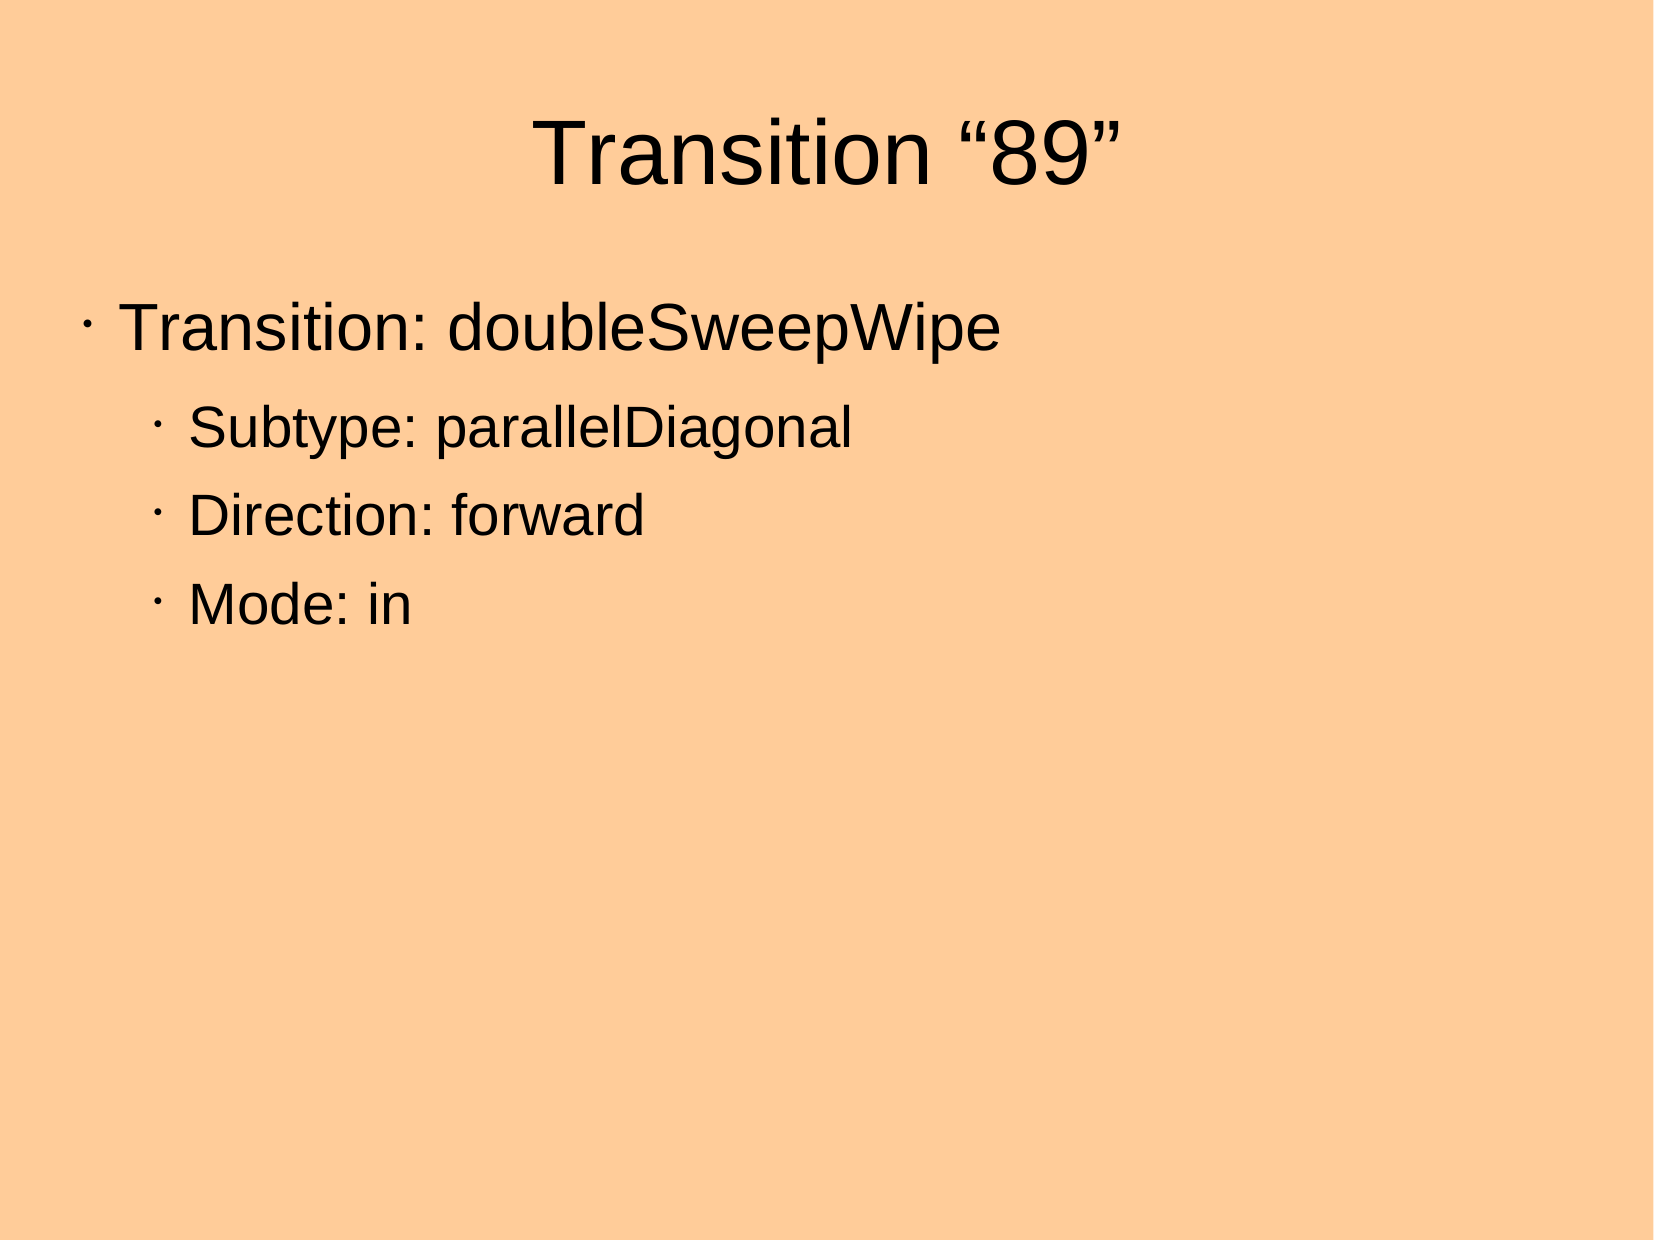

# Transition “89”
Transition: doubleSweepWipe
Subtype: parallelDiagonal
Direction: forward
Mode: in